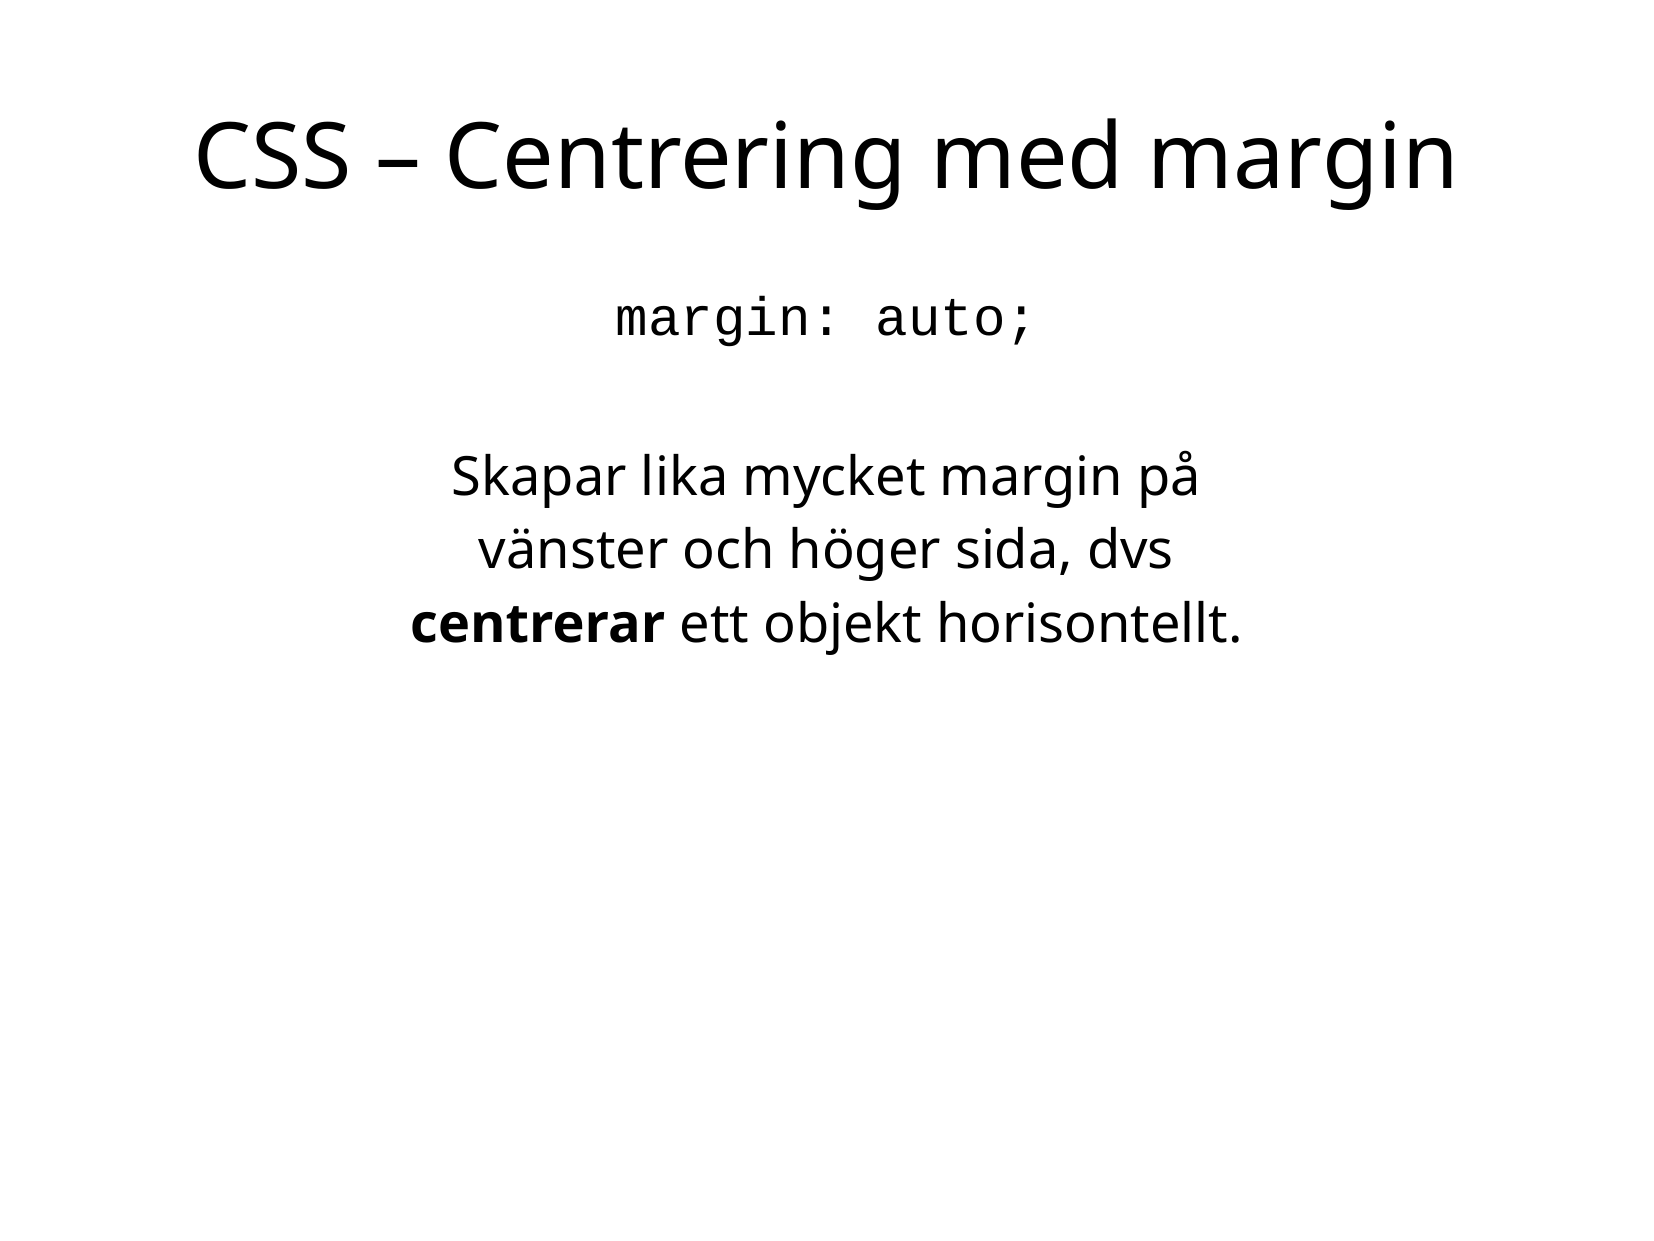

# CSS – Centrering med margin
margin: auto;
Skapar lika mycket margin på vänster och höger sida, dvs centrerar ett objekt horisontellt.